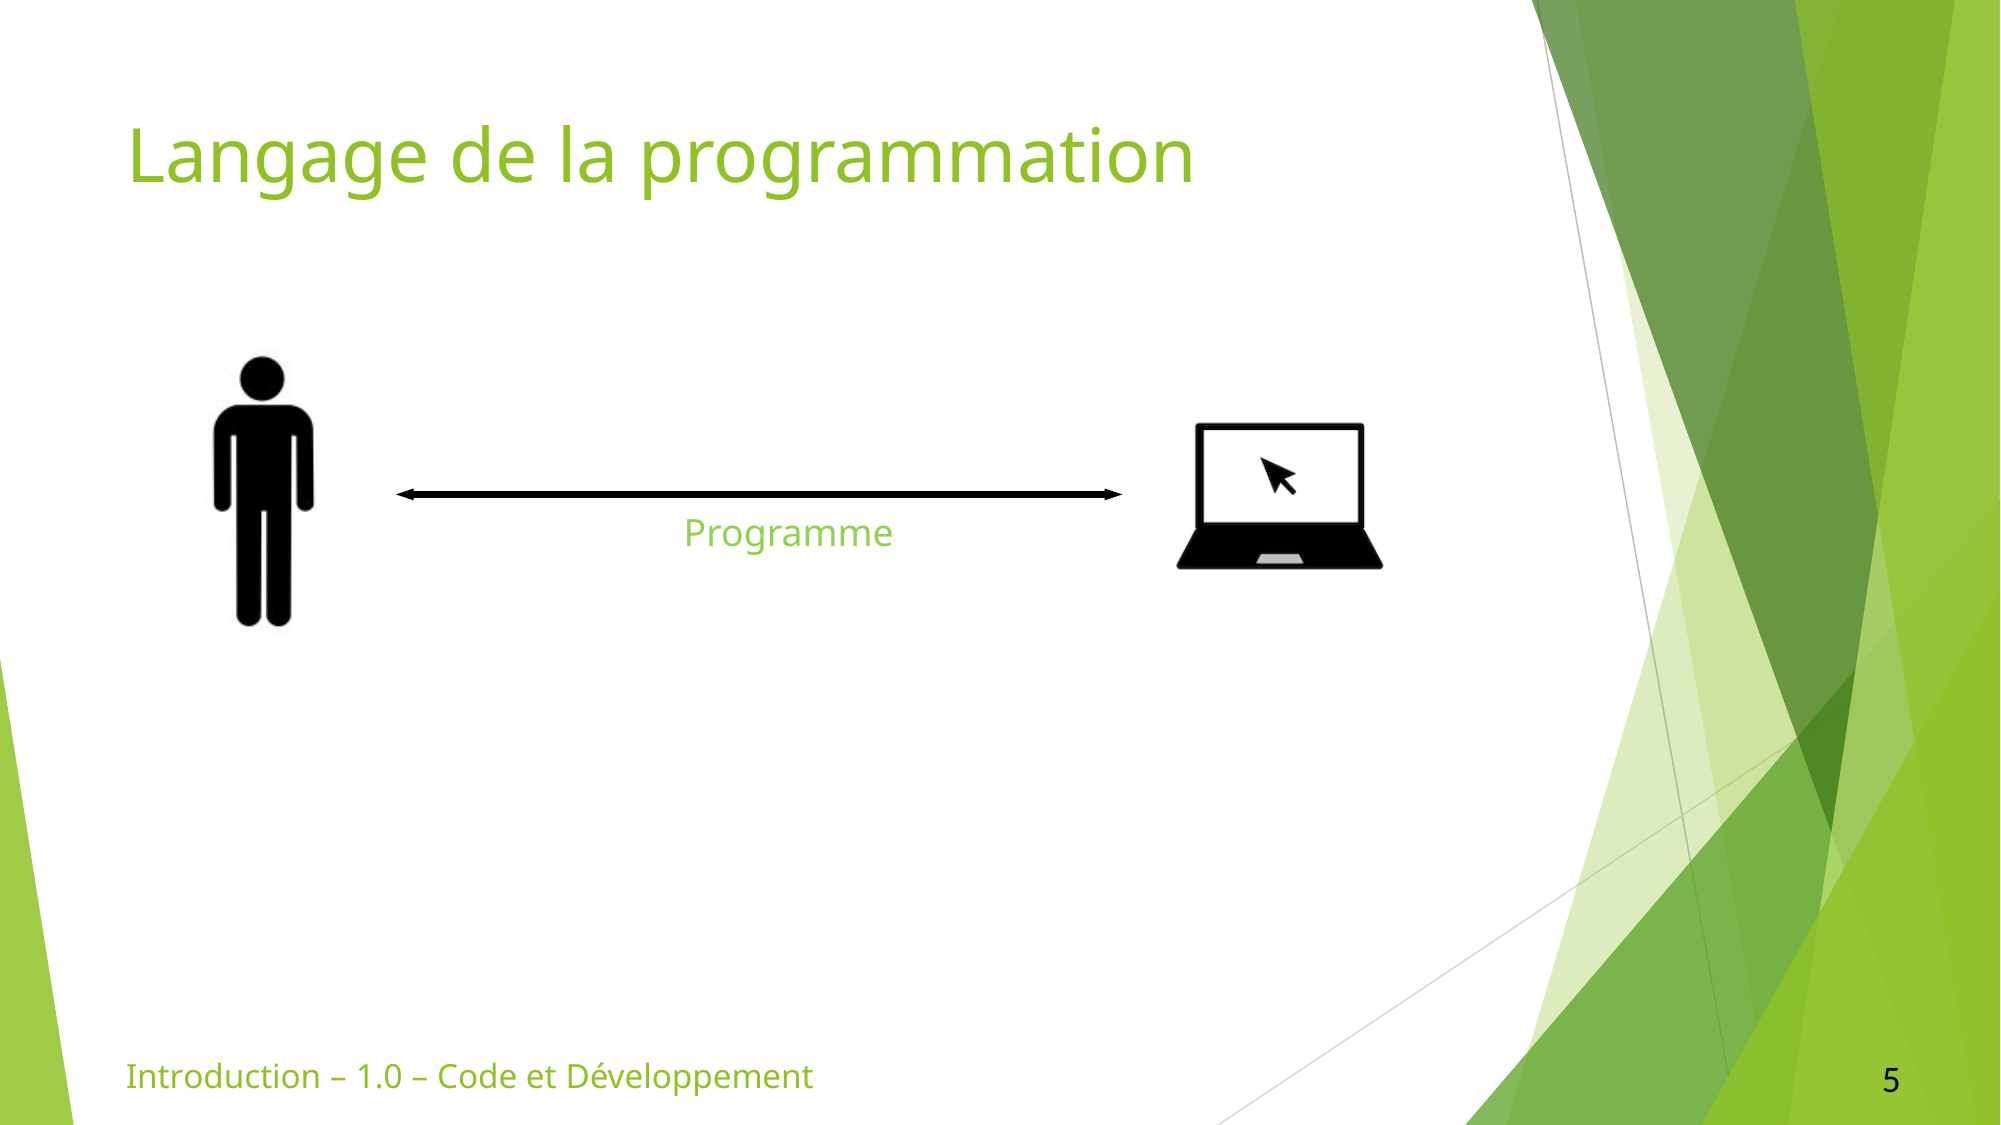

# Langage de la programmation
Programme
Introduction – 1.0 – Code et Développement